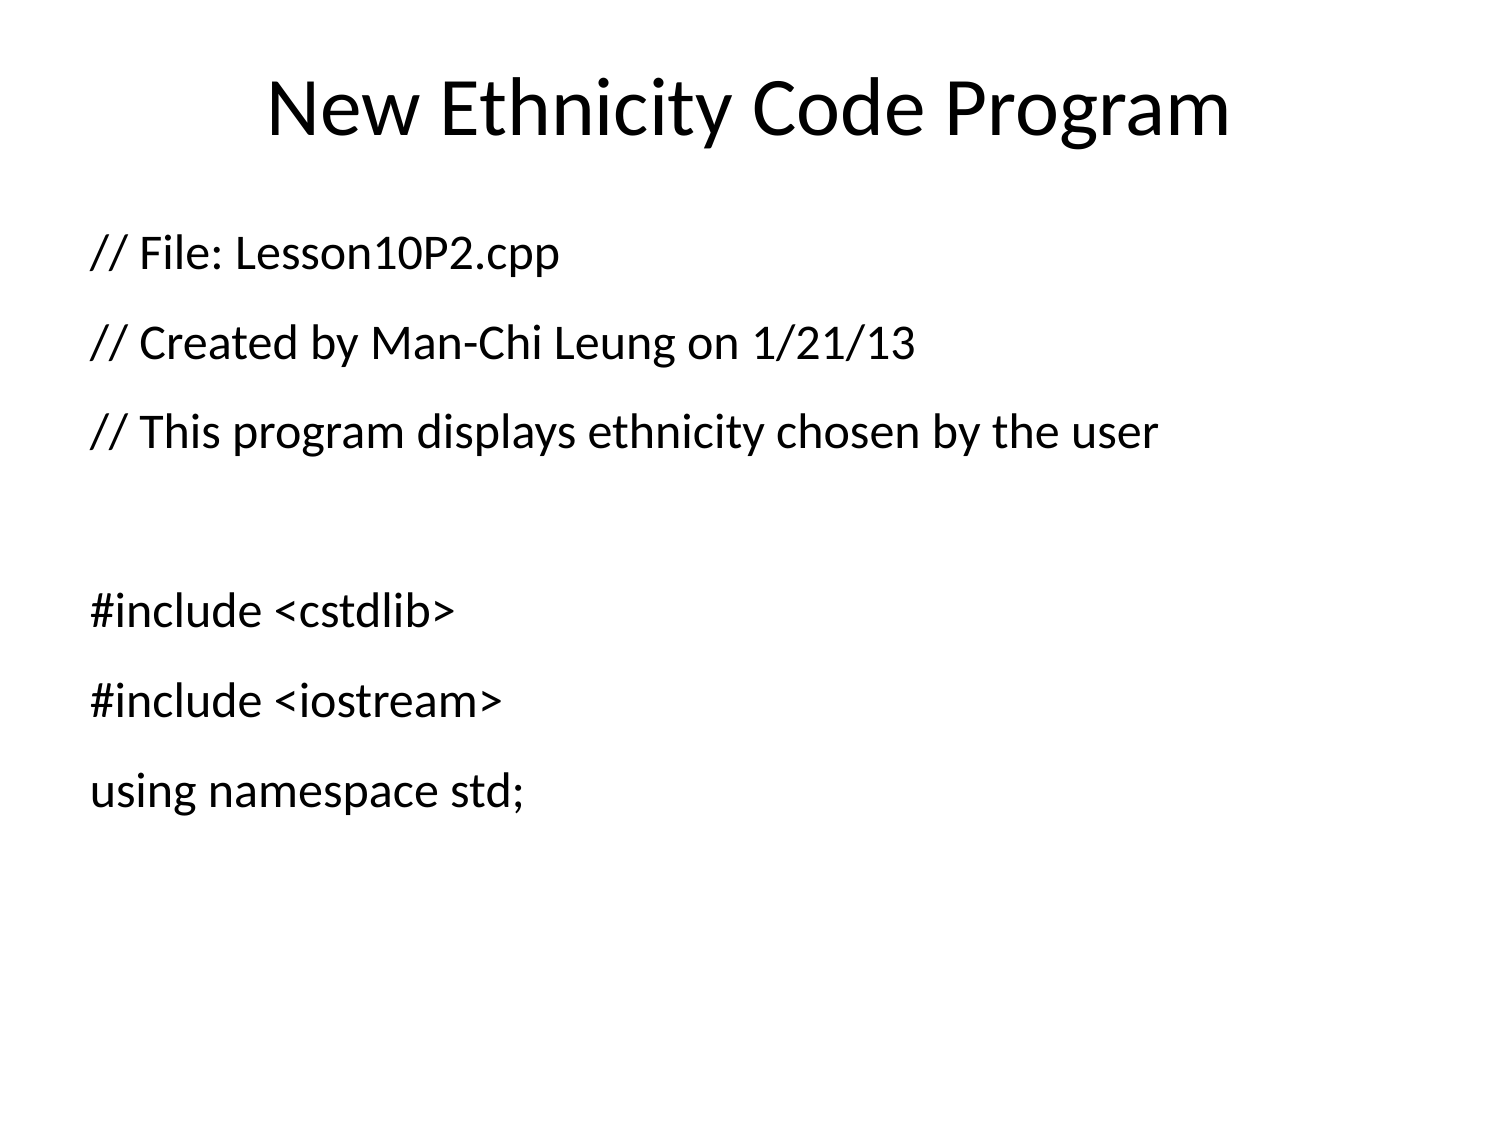

# New Ethnicity Code Program
// File: Lesson10P2.cpp
// Created by Man-Chi Leung on 1/21/13
// This program displays ethnicity chosen by the user
#include <cstdlib>
#include <iostream>
using namespace std;